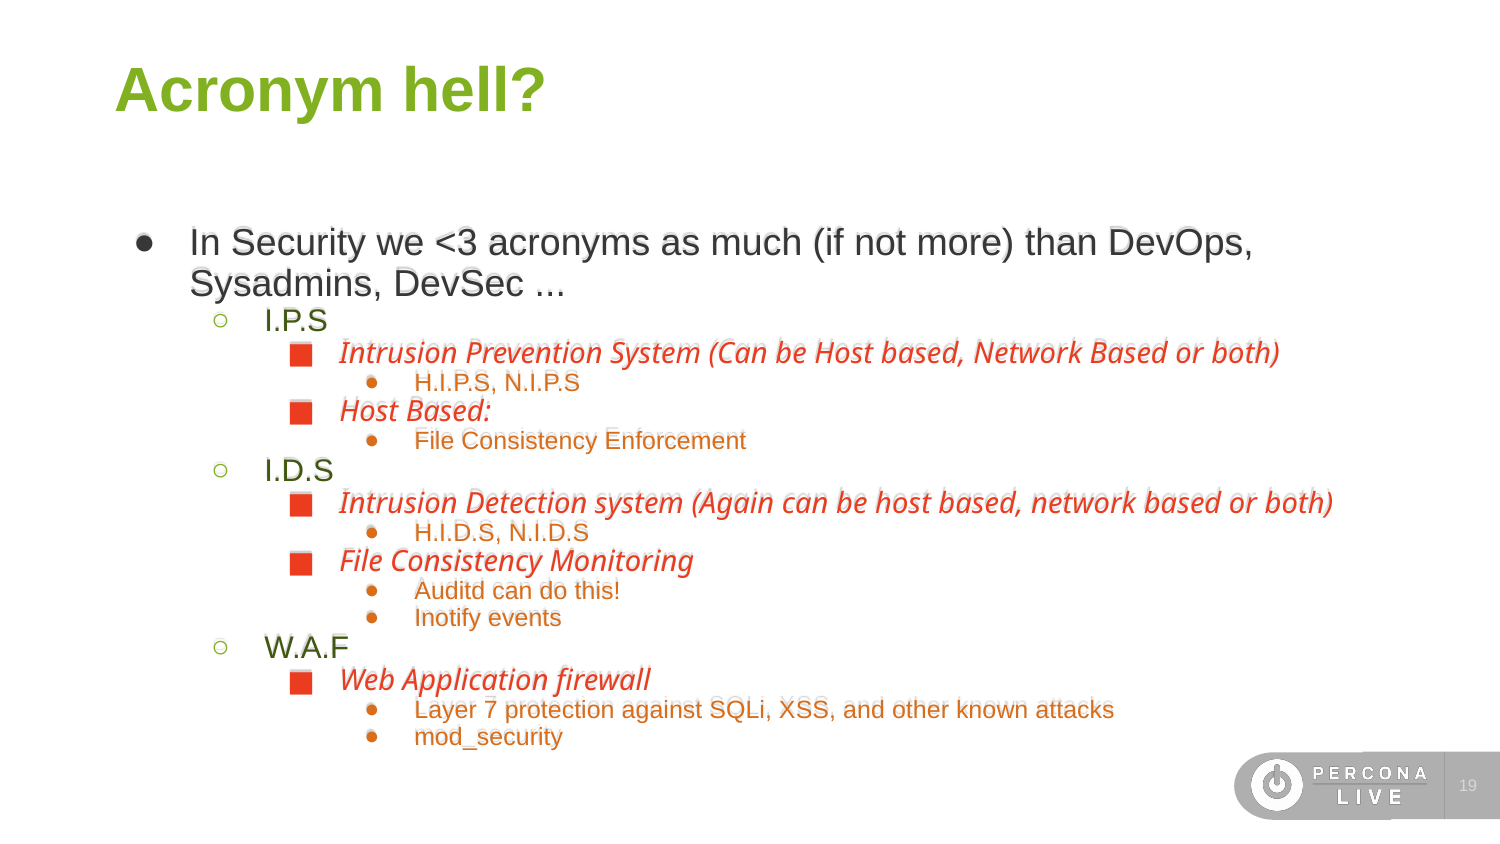

# Acronym hell?
In Security we <3 acronyms as much (if not more) than DevOps, Sysadmins, DevSec ...
I.P.S
Intrusion Prevention System (Can be Host based, Network Based or both)
H.I.P.S, N.I.P.S
Host Based:
File Consistency Enforcement
I.D.S
Intrusion Detection system (Again can be host based, network based or both)
H.I.D.S, N.I.D.S
File Consistency Monitoring
Auditd can do this!
Inotify events
W.A.F
Web Application firewall
Layer 7 protection against SQLi, XSS, and other known attacks
mod_security